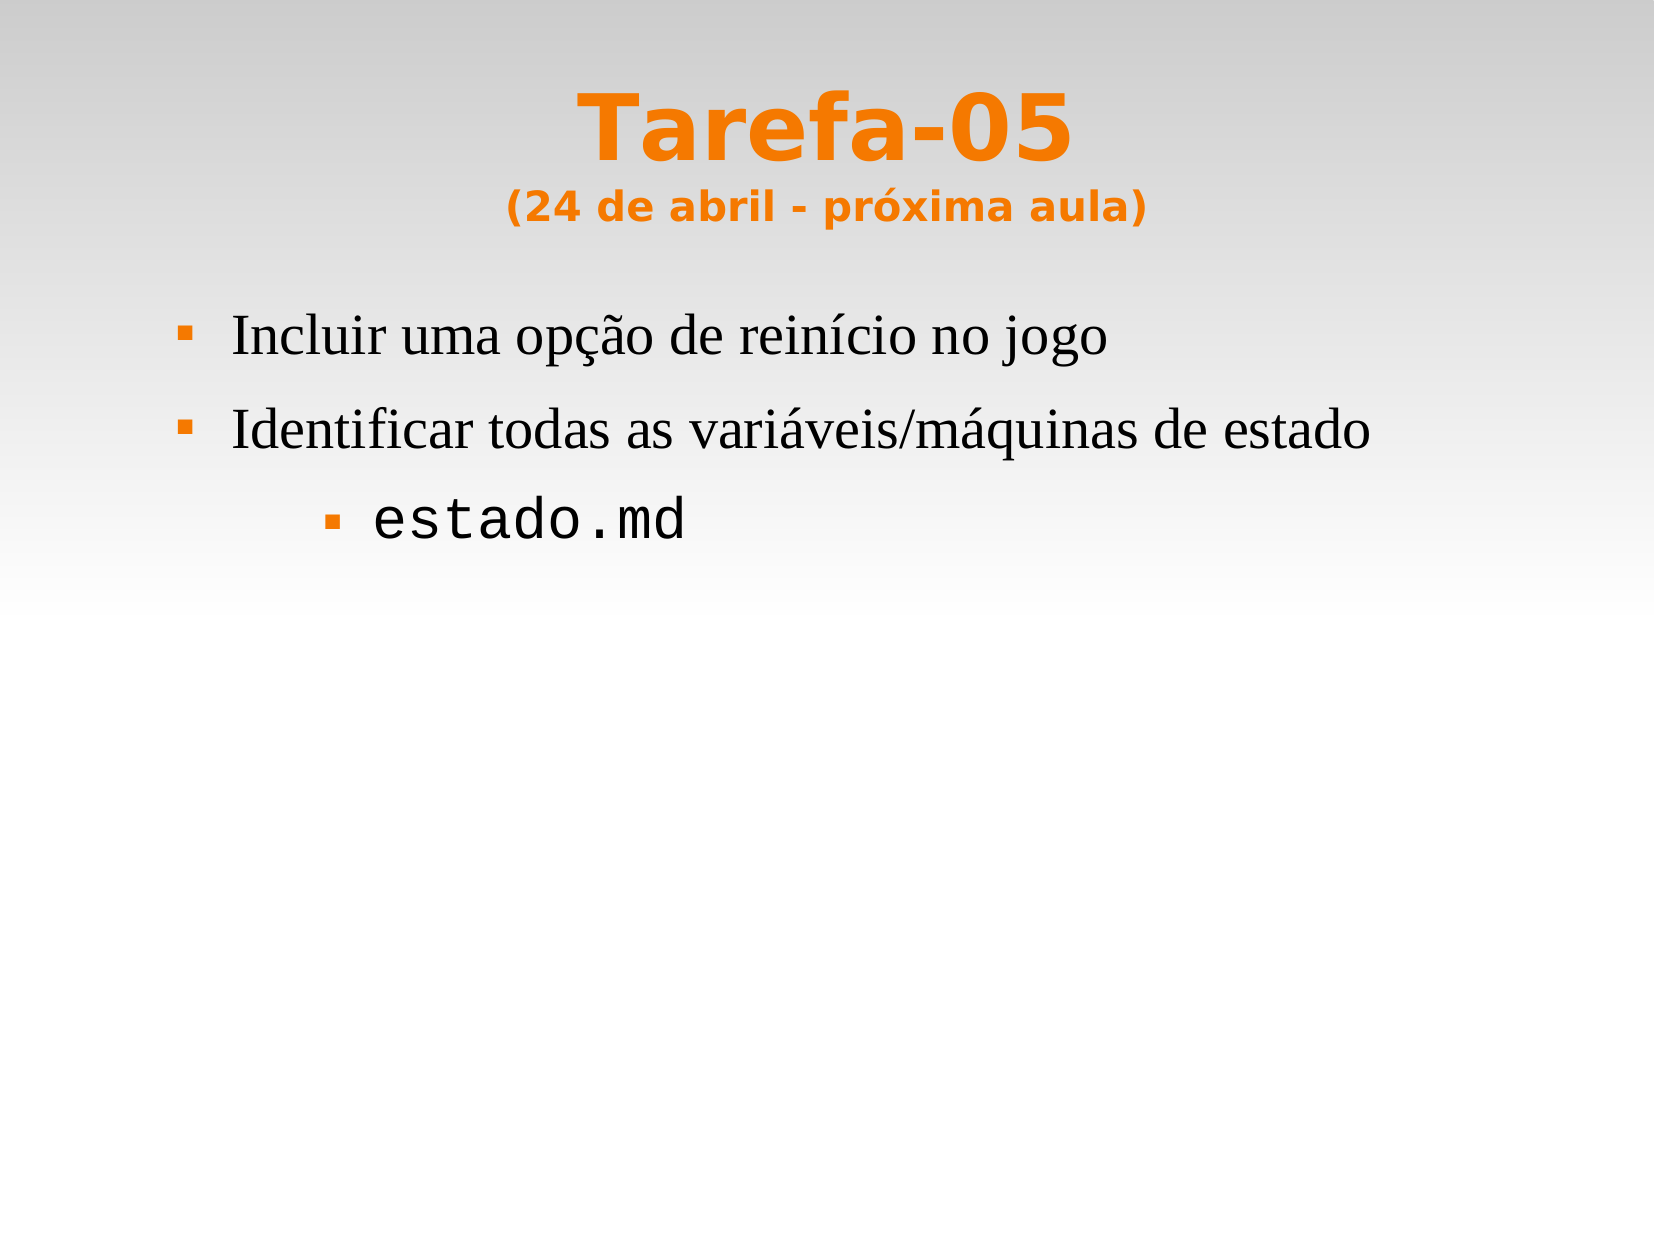

# Tarefa-05 (24 de abril - próxima aula)
Incluir uma opção de reinício no jogo
Identificar todas as variáveis/máquinas de estado
estado.md